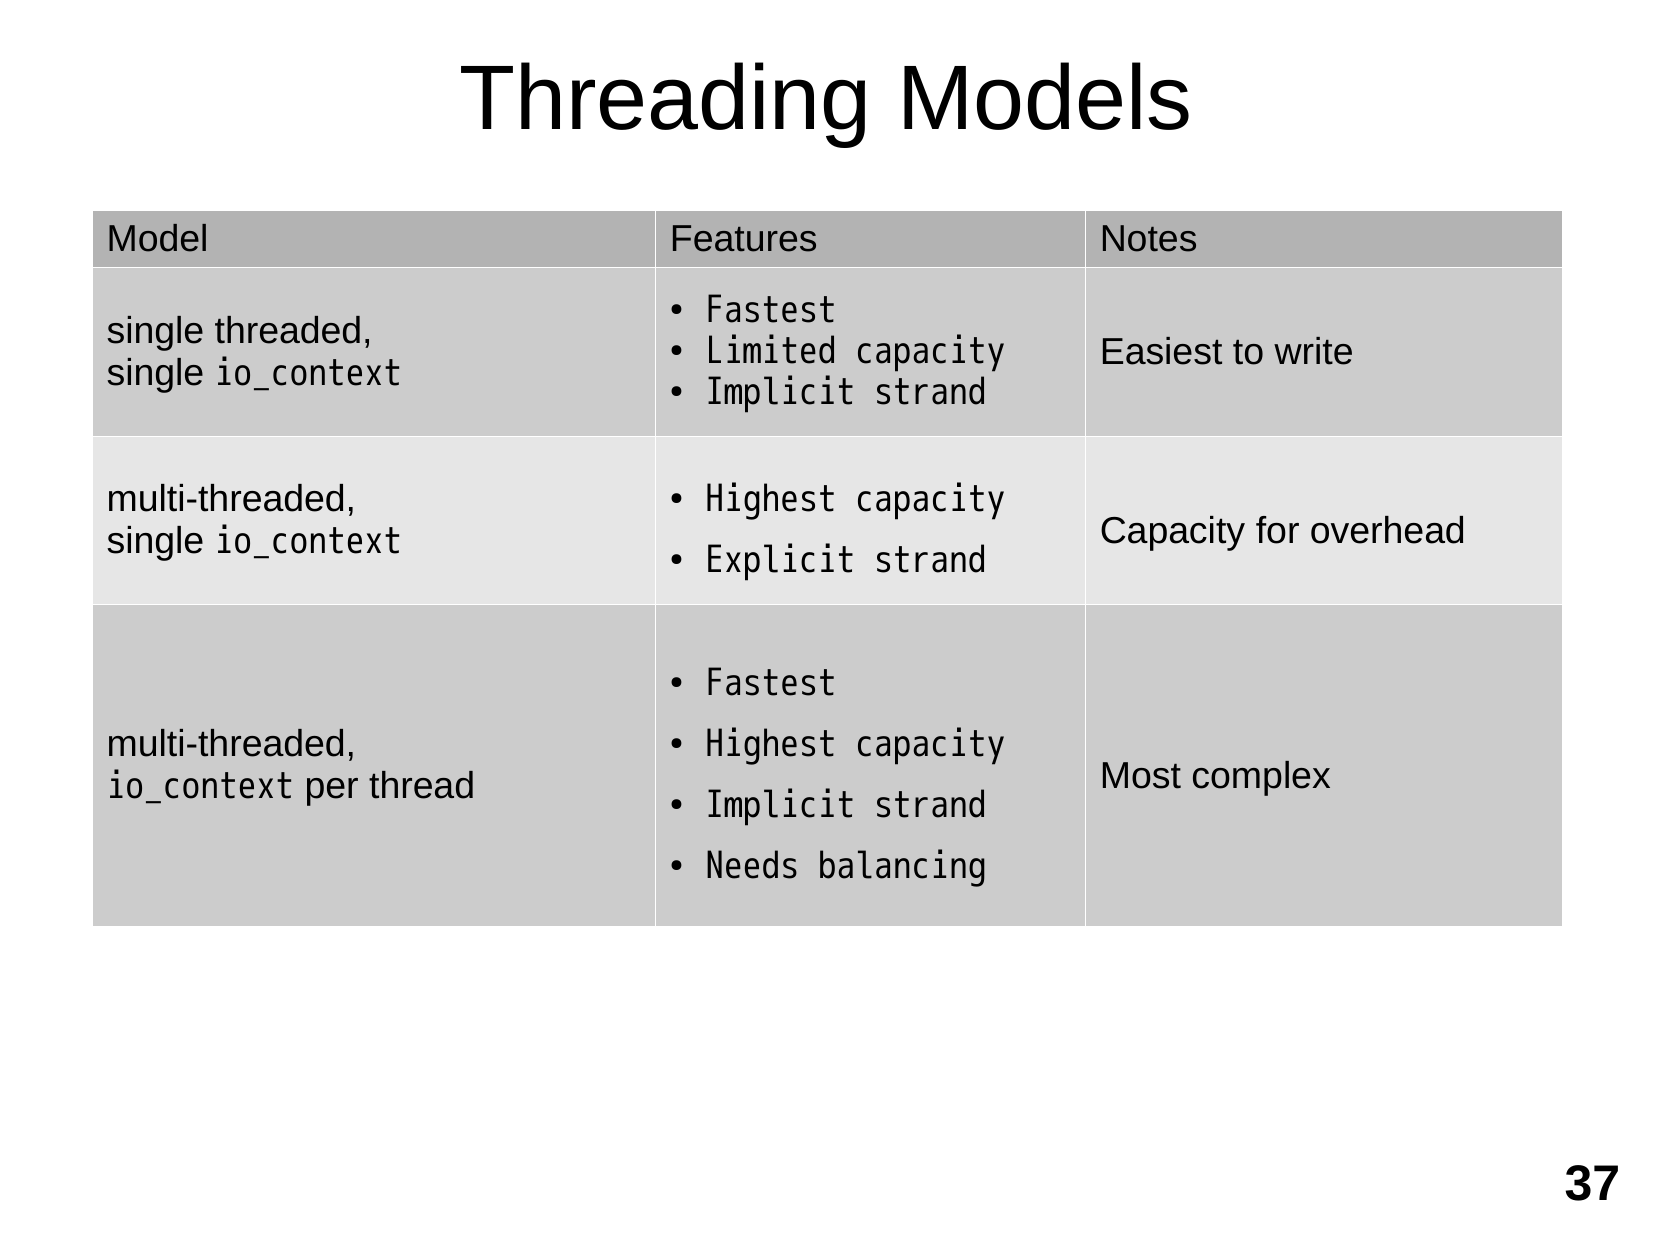

# Threading Models
| Model | Features | Notes |
| --- | --- | --- |
| single threaded, single io\_context | Fastest Limited capacity Implicit strand | Easiest to write |
| multi-threaded, single io\_context | Highest capacity Explicit strand | Capacity for overhead |
| multi-threaded, io\_context per thread | Fastest Highest capacity Implicit strand Needs balancing | Most complex |
37